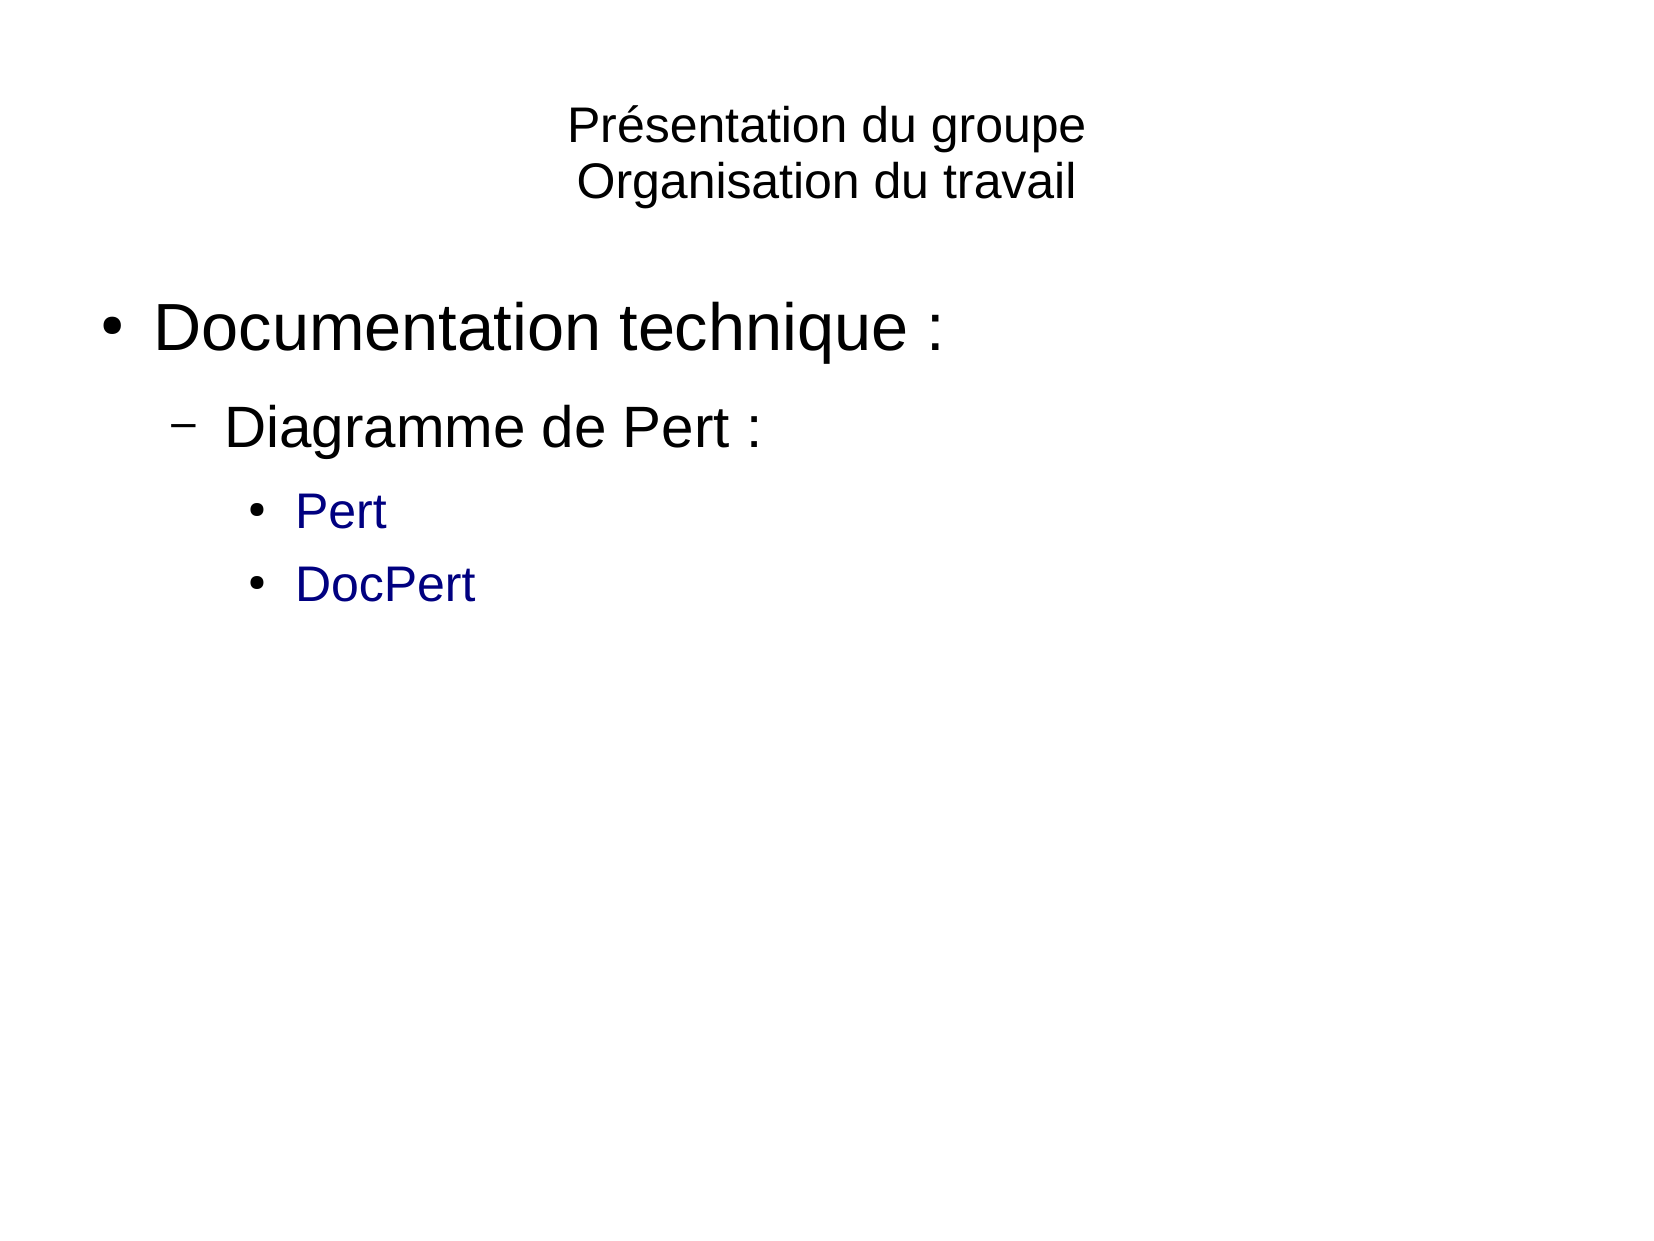

# Présentation du groupe Organisation du travail
Documentation technique :
Diagramme de Pert :
Pert
DocPert